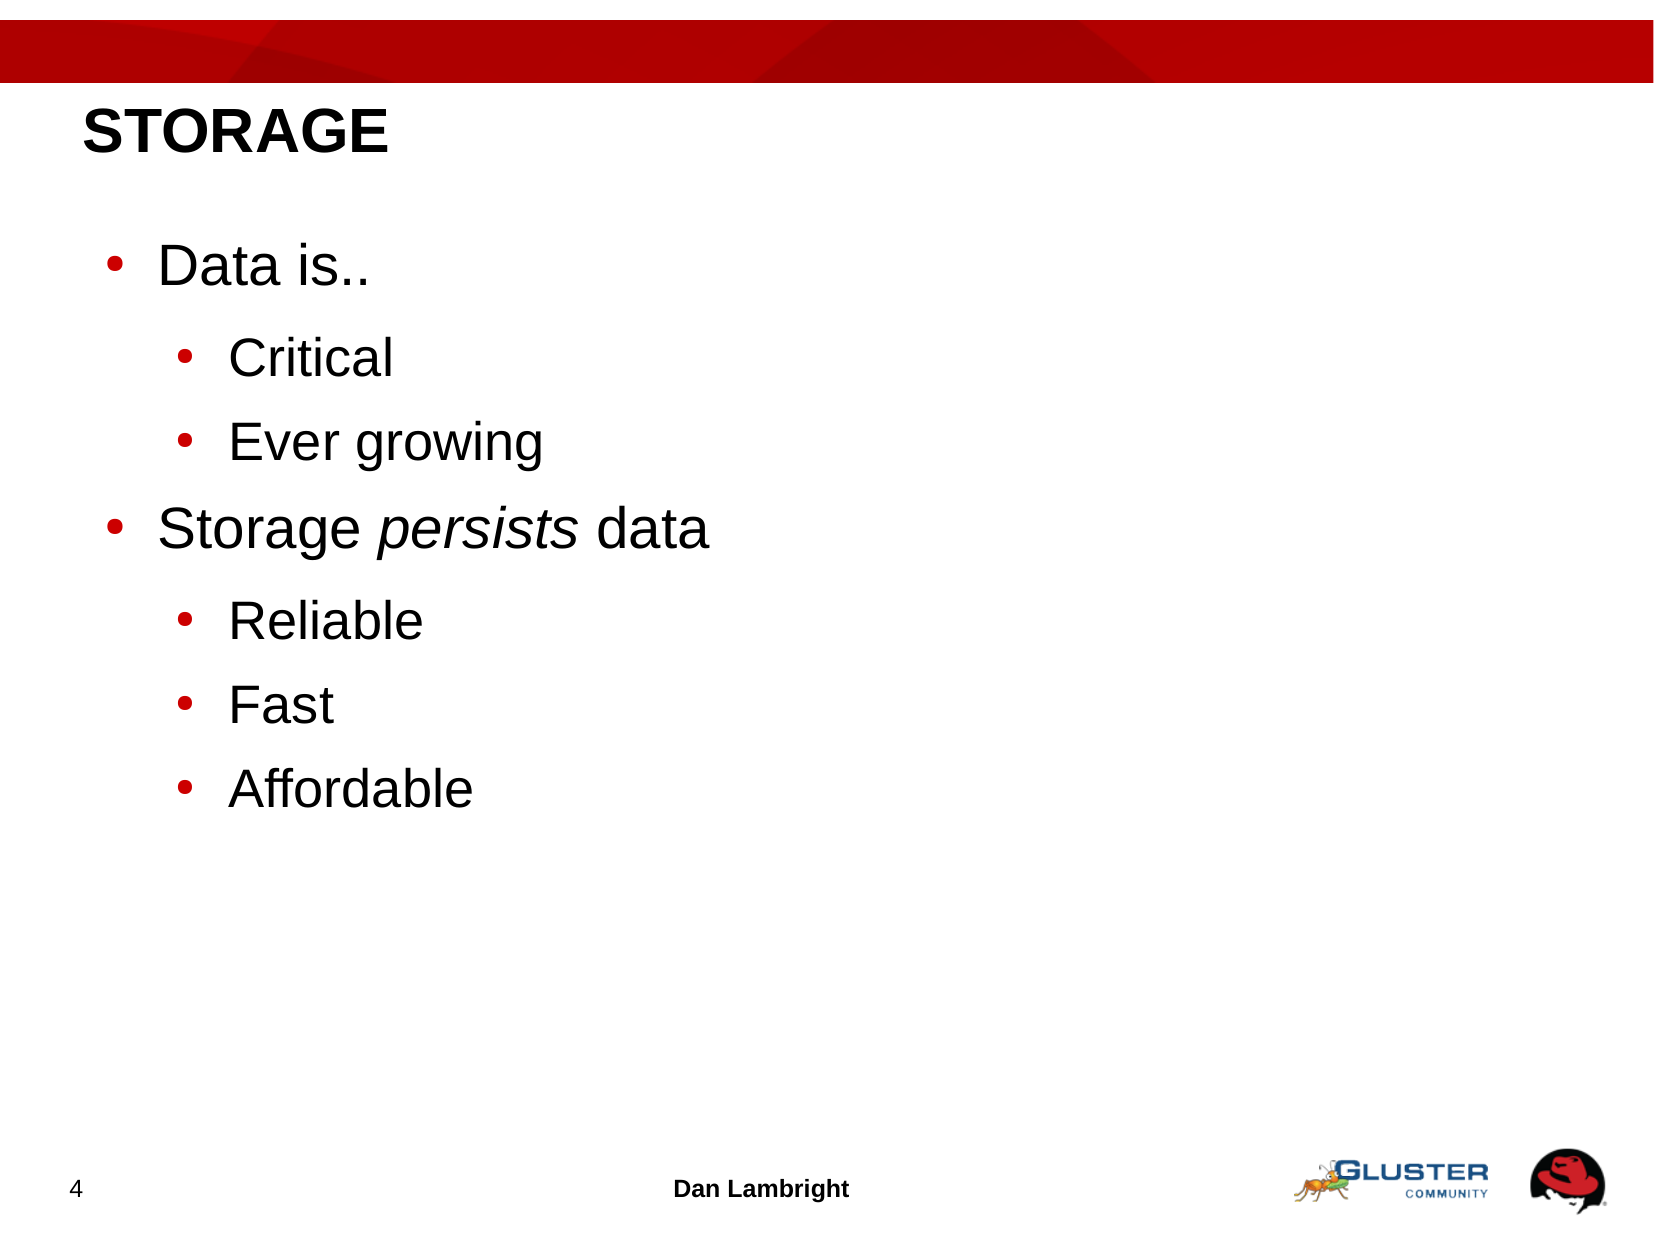

# STORAGE
Data is..
Critical
Ever growing
Storage persists data
Reliable
Fast
Affordable